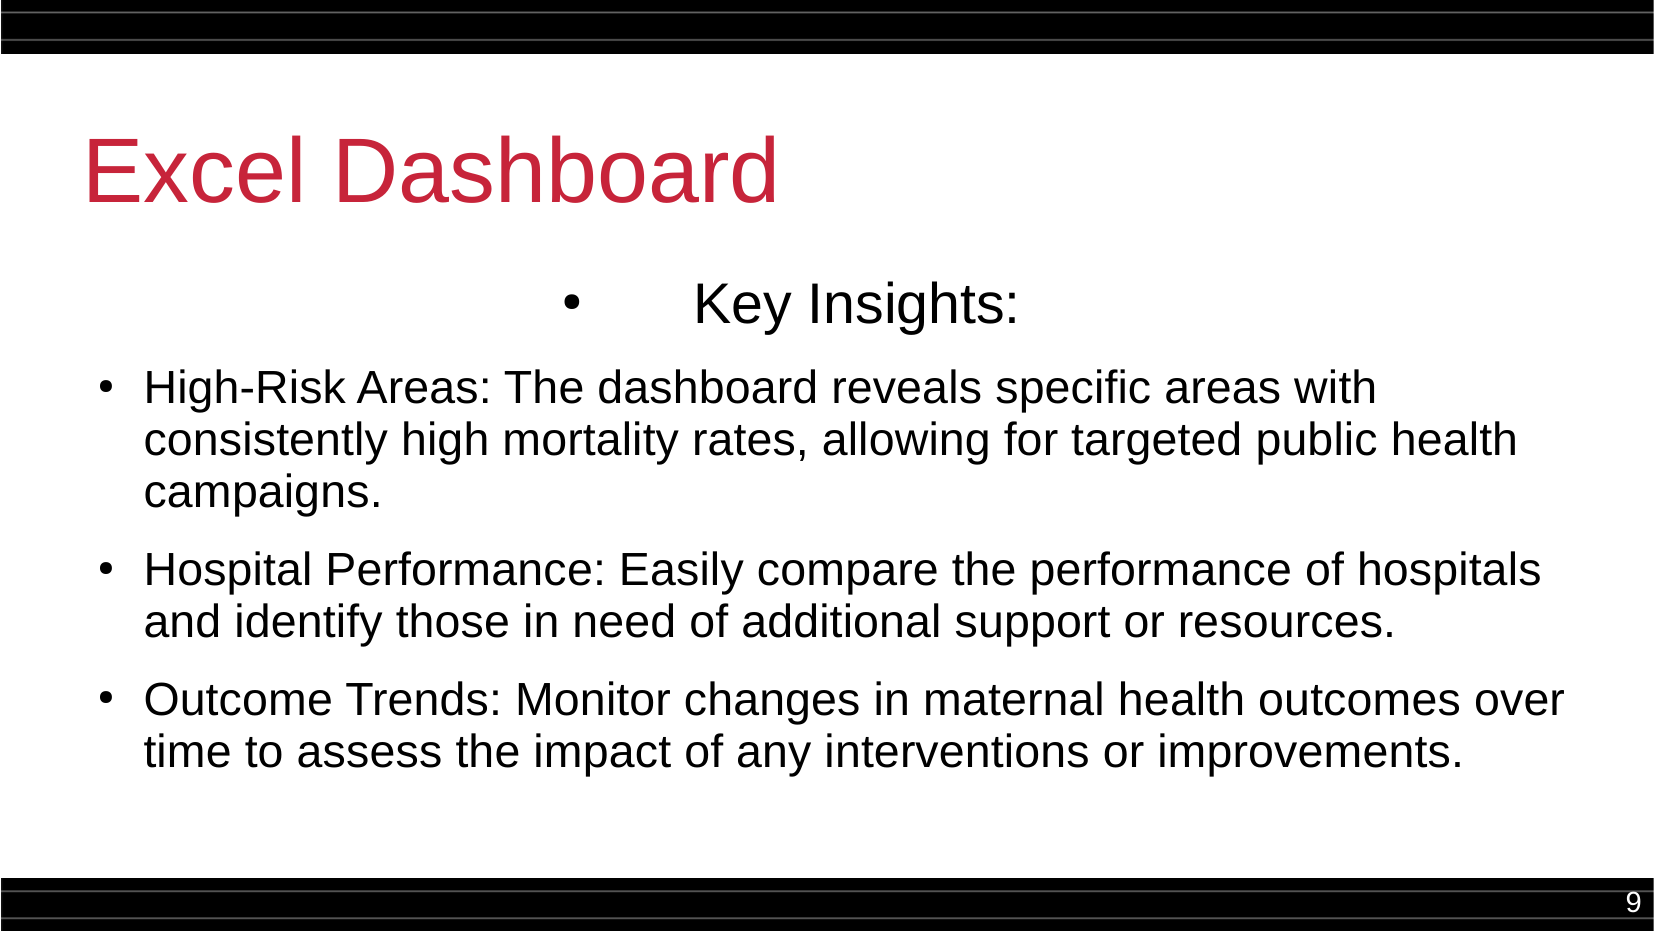

# Excel Dashboard
Key Insights:
High-Risk Areas: The dashboard reveals specific areas with consistently high mortality rates, allowing for targeted public health campaigns.
Hospital Performance: Easily compare the performance of hospitals and identify those in need of additional support or resources.
Outcome Trends: Monitor changes in maternal health outcomes over time to assess the impact of any interventions or improvements.